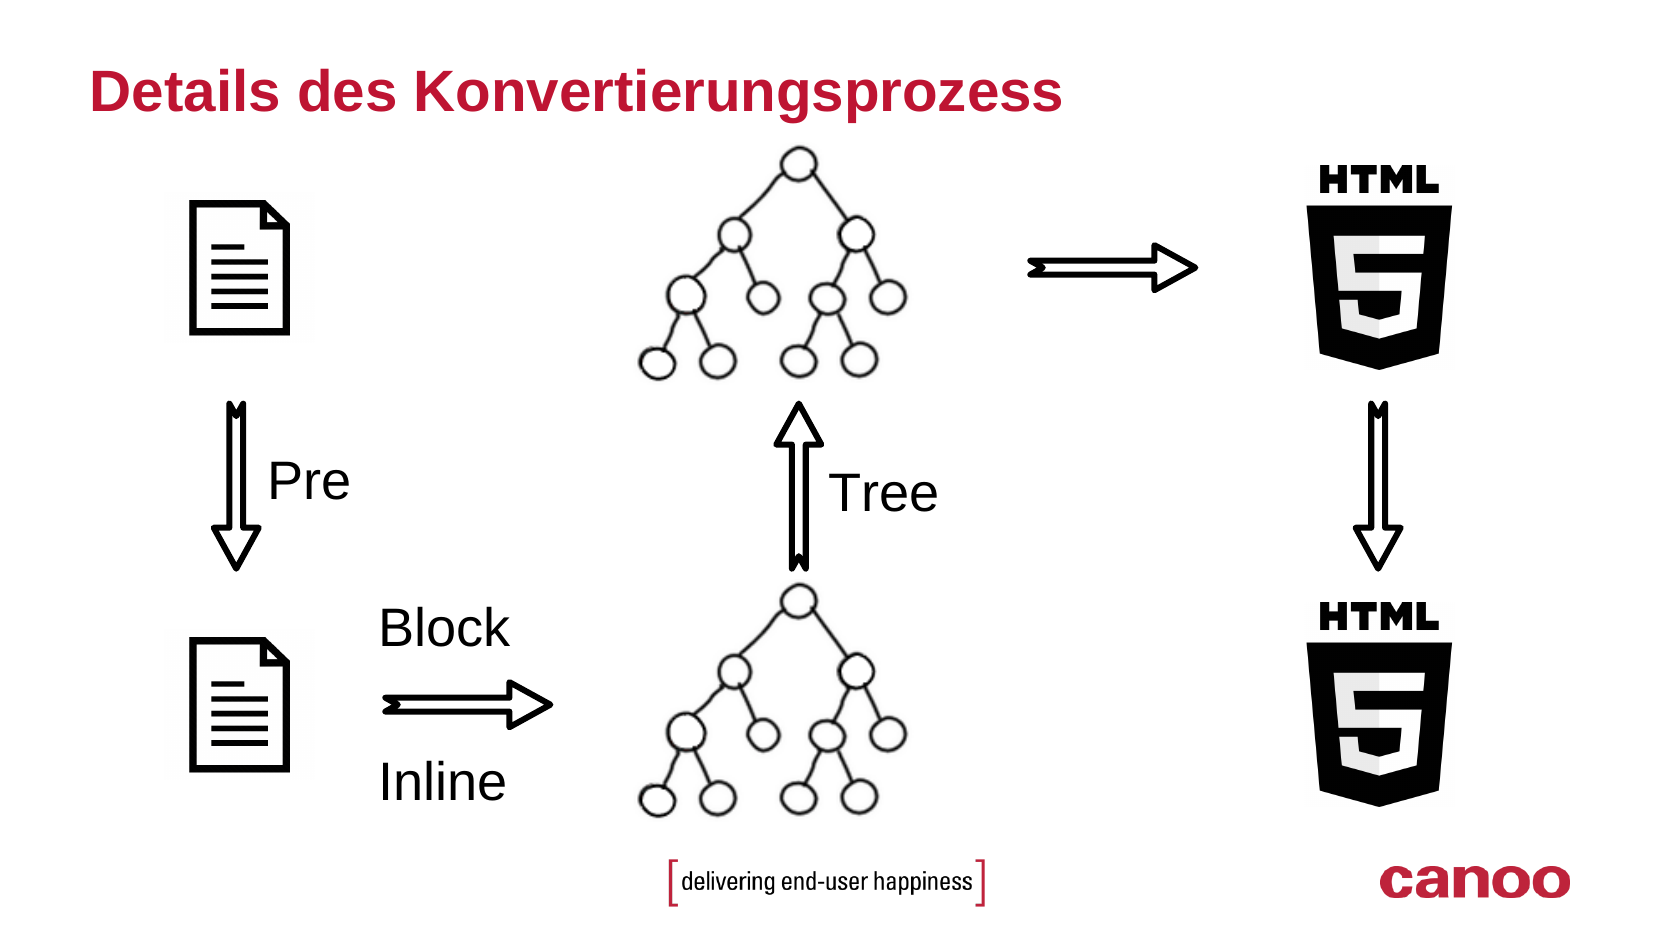

# Details des Konvertierungsprozess
Pre
Tree
Block
Inline